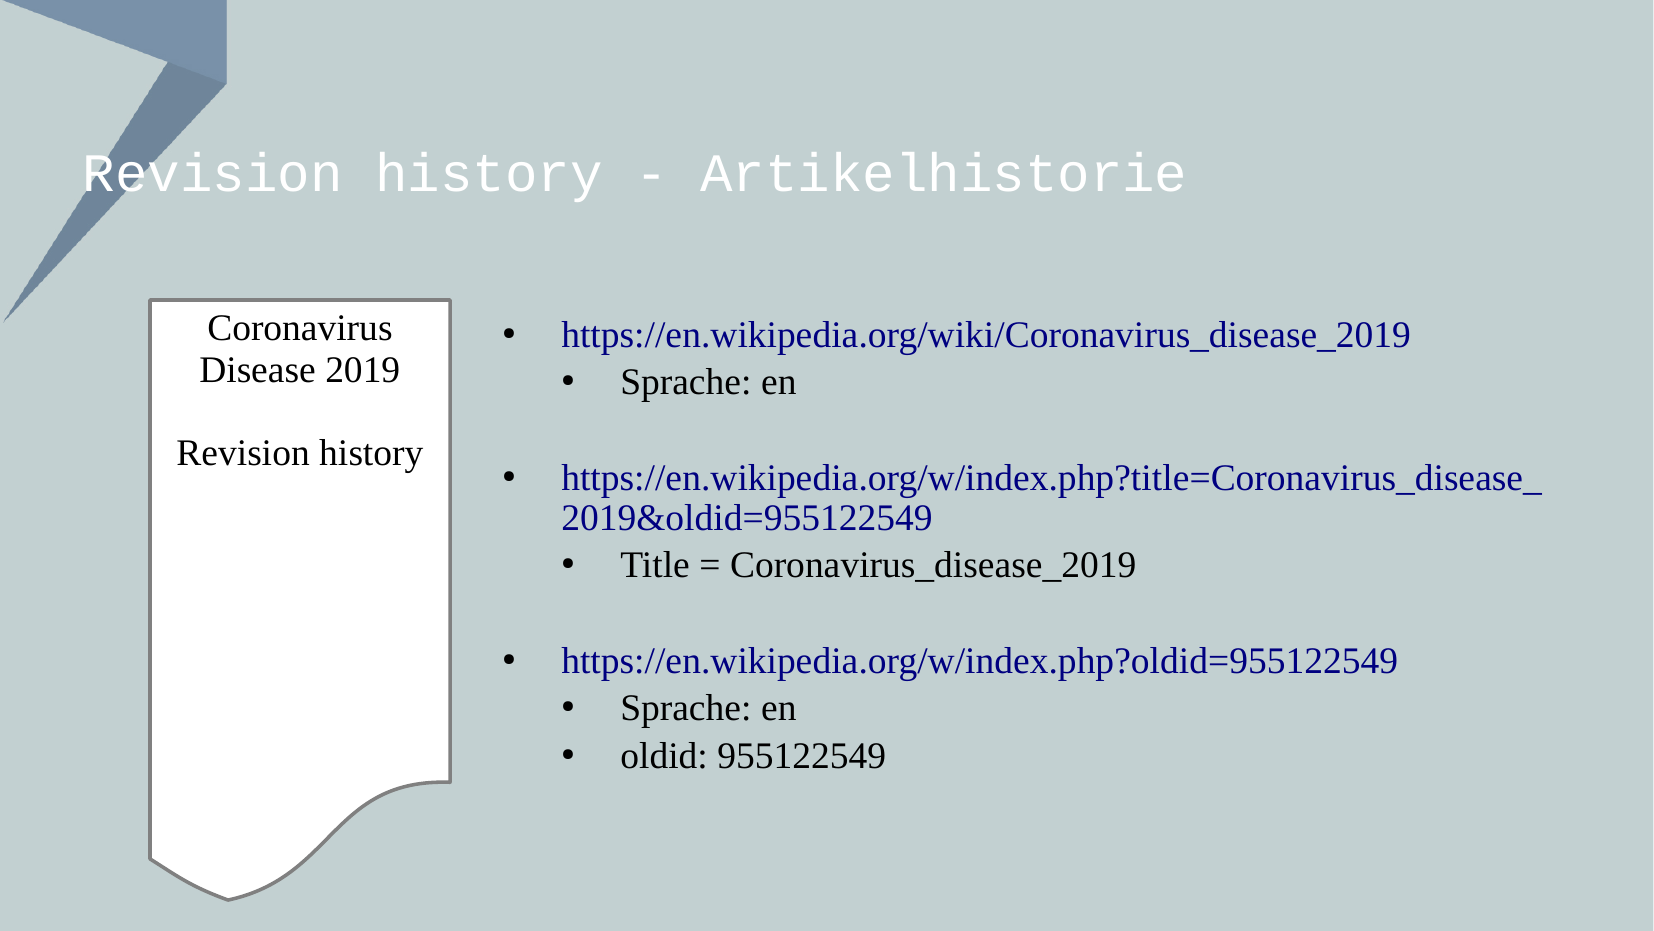

# Revision history - Artikelhistorie
Coronavirus
Disease 2019
Revision history
https://en.wikipedia.org/wiki/Coronavirus_disease_2019
Sprache: en
https://en.wikipedia.org/w/index.php?title=Coronavirus_disease_2019&oldid=955122549
Title = Coronavirus_disease_2019
https://en.wikipedia.org/w/index.php?oldid=955122549
Sprache: en
oldid: 955122549